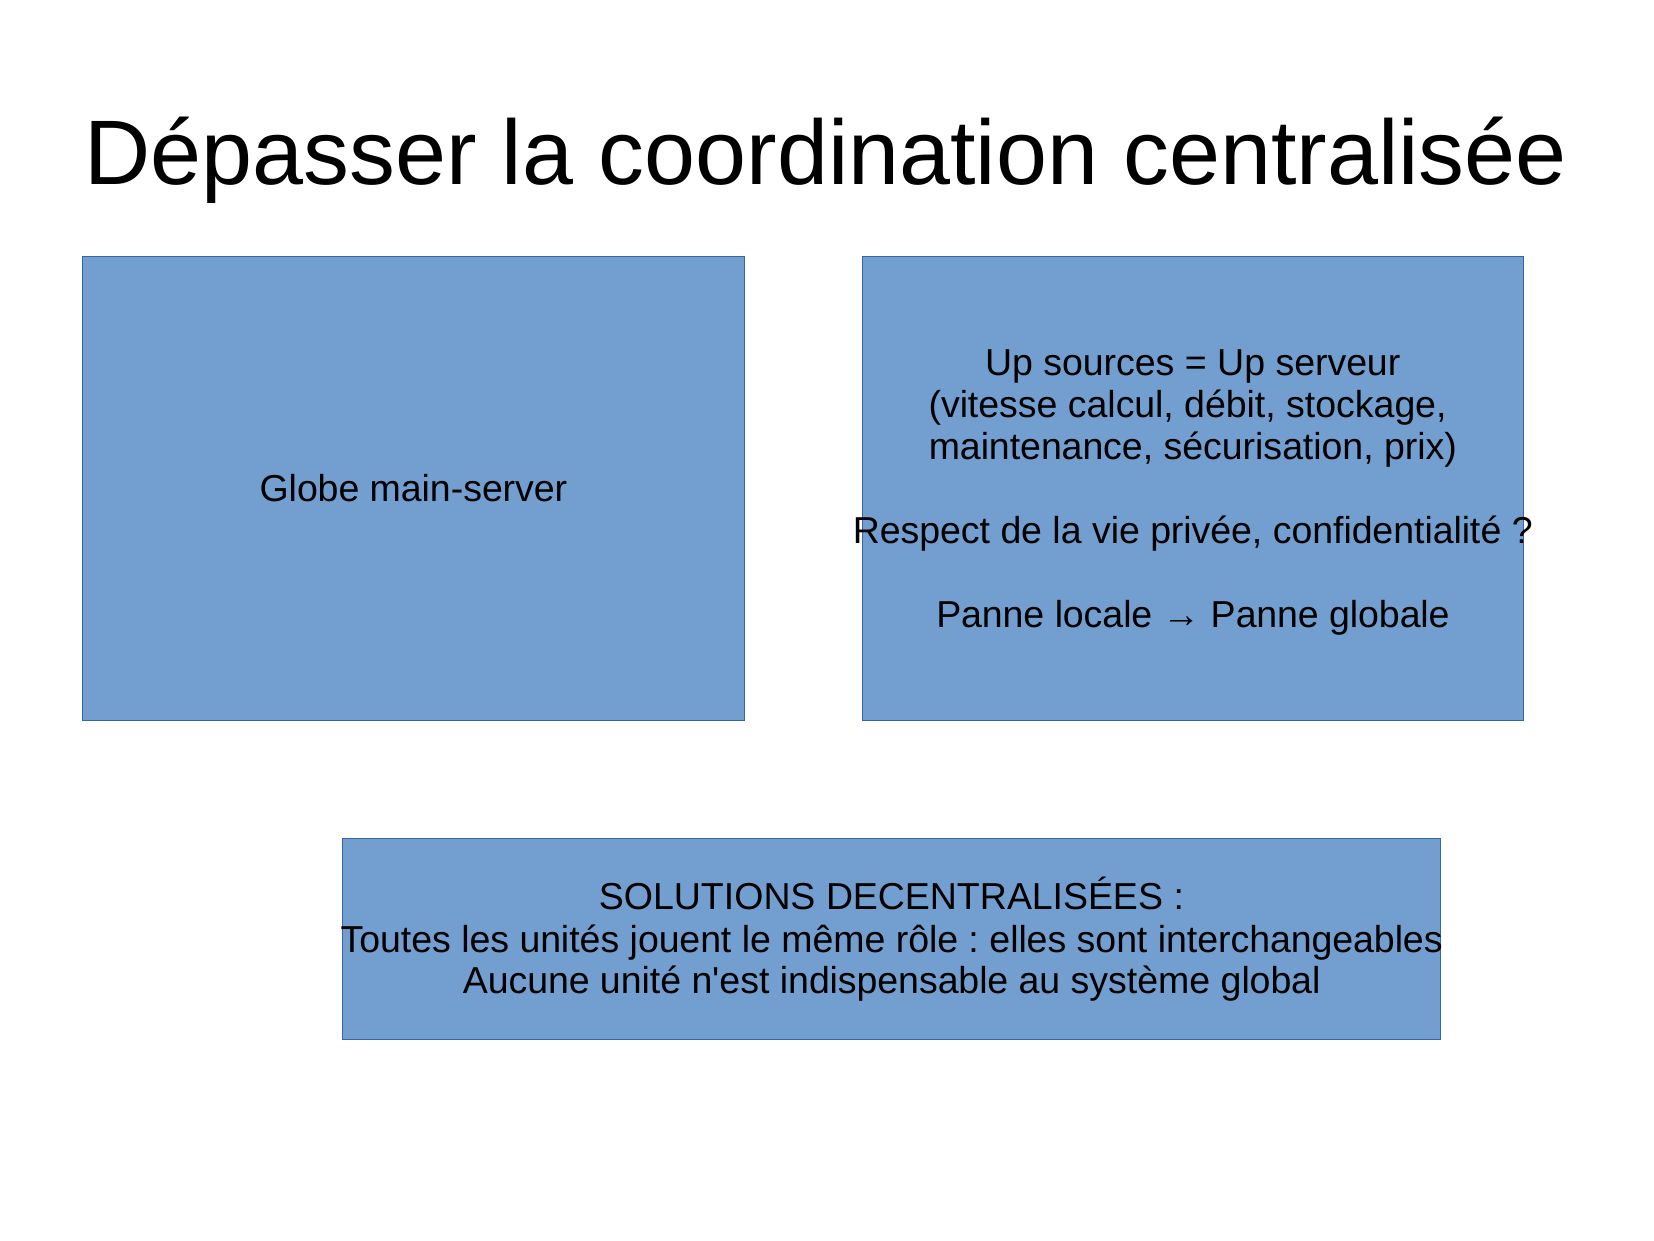

# Dépasser la coordination centralisée
Globe main-server
Up sources = Up serveur
(vitesse calcul, débit, stockage,
maintenance, sécurisation, prix)
Respect de la vie privée, confidentialité ?
Panne locale → Panne globale
SOLUTIONS DECENTRALISÉES :
Toutes les unités jouent le même rôle : elles sont interchangeables
Aucune unité n'est indispensable au système global